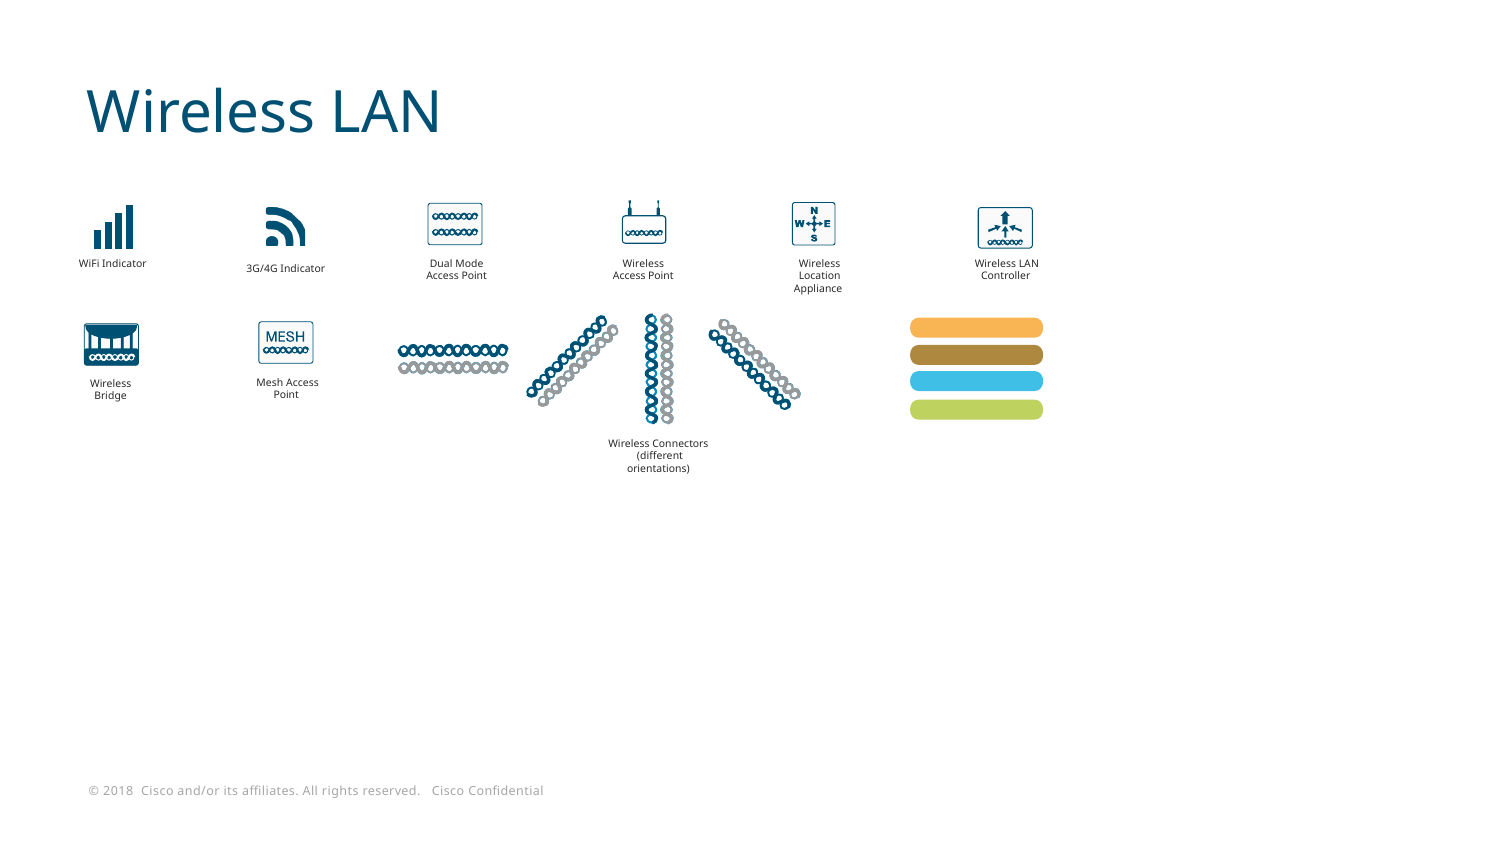

# Wireless LAN
WiFi Indicator
Dual Mode Access Point
Wireless Access Point
Wireless Location Appliance
Wireless LAN Controller
3G/4G Indicator
Mesh Access Point
Wireless Bridge
Wireless Connectors (different orientations)